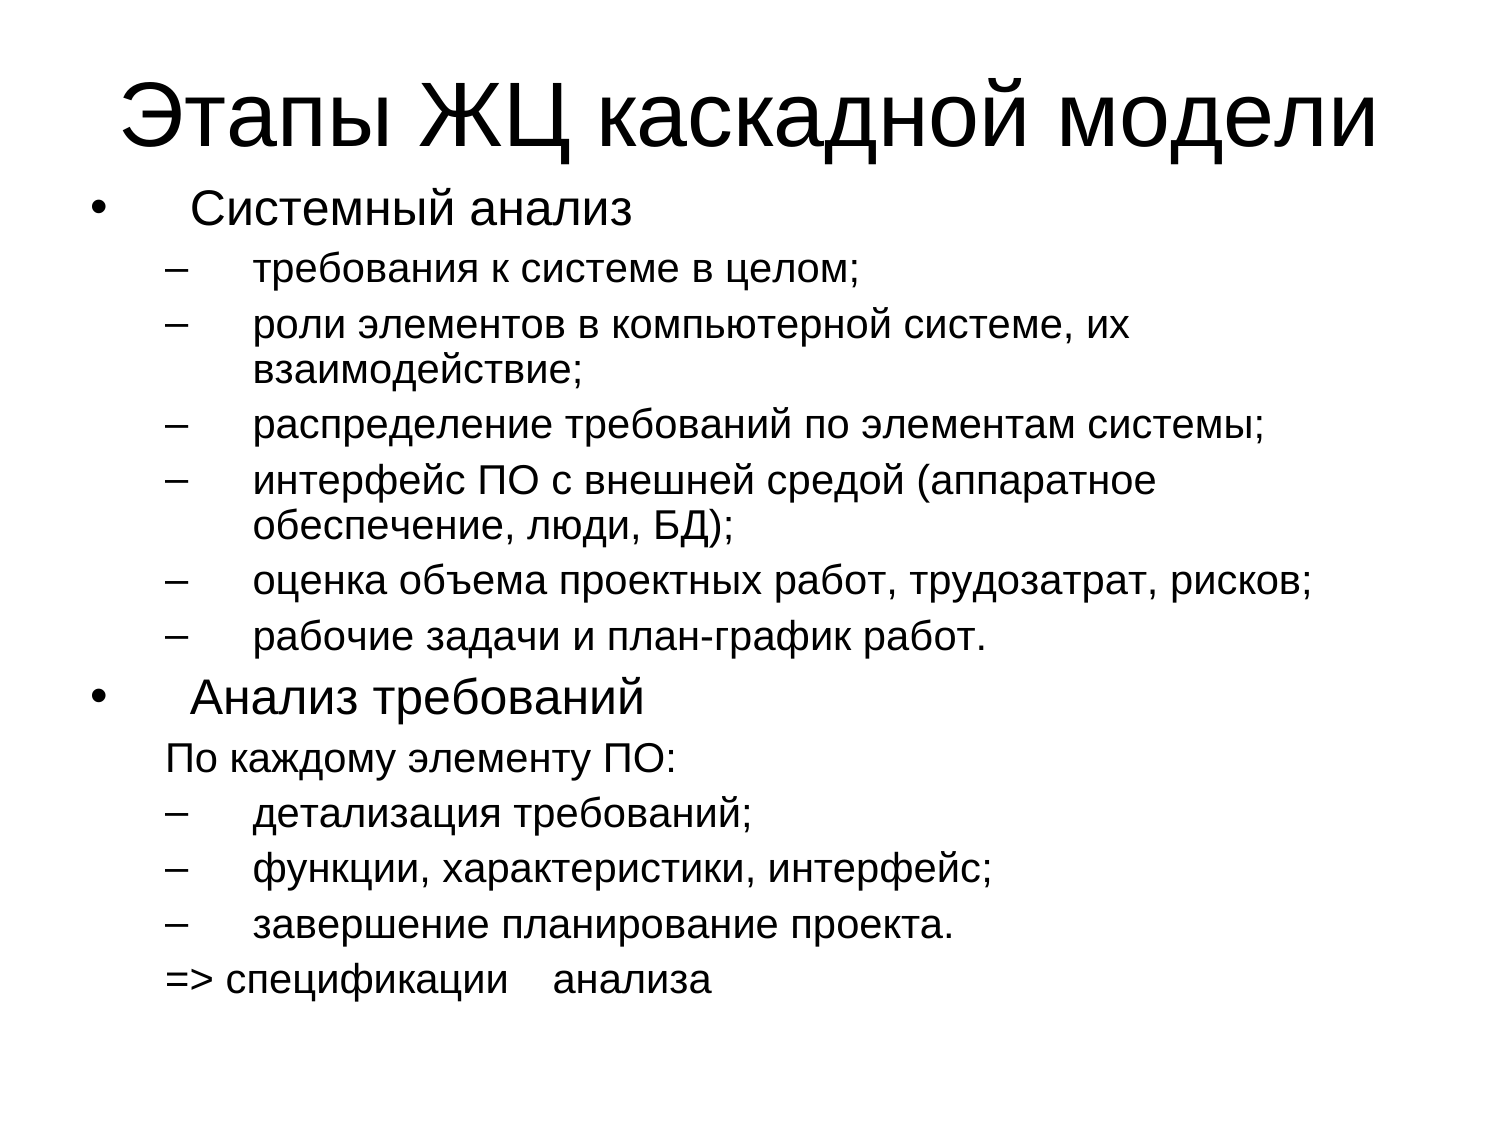

# Этапы ЖЦ каскадной модели
Системный анализ
требования к системе в целом;
роли элементов в компьютерной системе, их взаимодействие;
распределение требований по элементам системы;
интерфейс ПО с внешней средой (аппаратное обеспечение, люди, БД);
оценка объема проектных работ, трудозатрат, рисков;
рабочие задачи и план-график работ.
Анализ требований
По каждому элементу ПО:
детализация требований;
функции, характеристики, интерфейс;
завершение планирование проекта.
=> спецификации	анализа